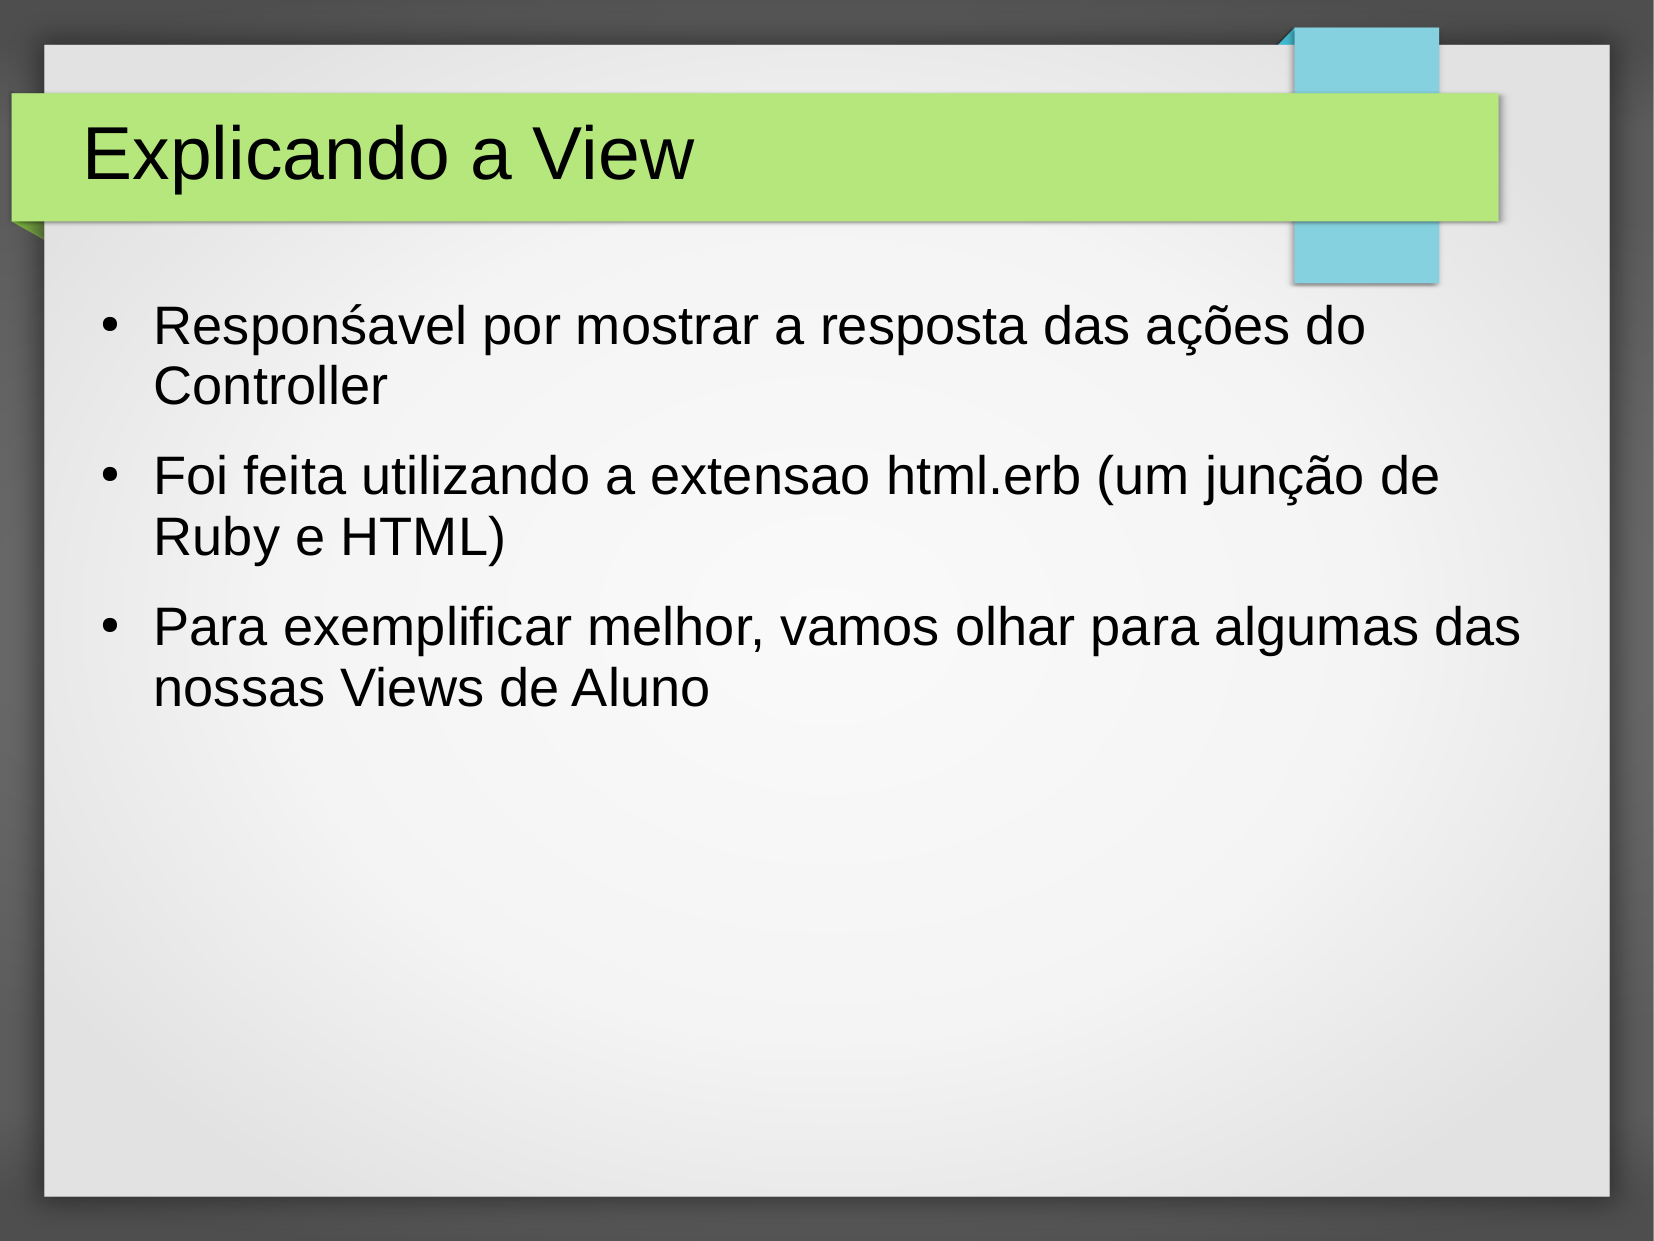

# Explicando a View
Responśavel por mostrar a resposta das ações do Controller
Foi feita utilizando a extensao html.erb (um junção de Ruby e HTML)
Para exemplificar melhor, vamos olhar para algumas das nossas Views de Aluno